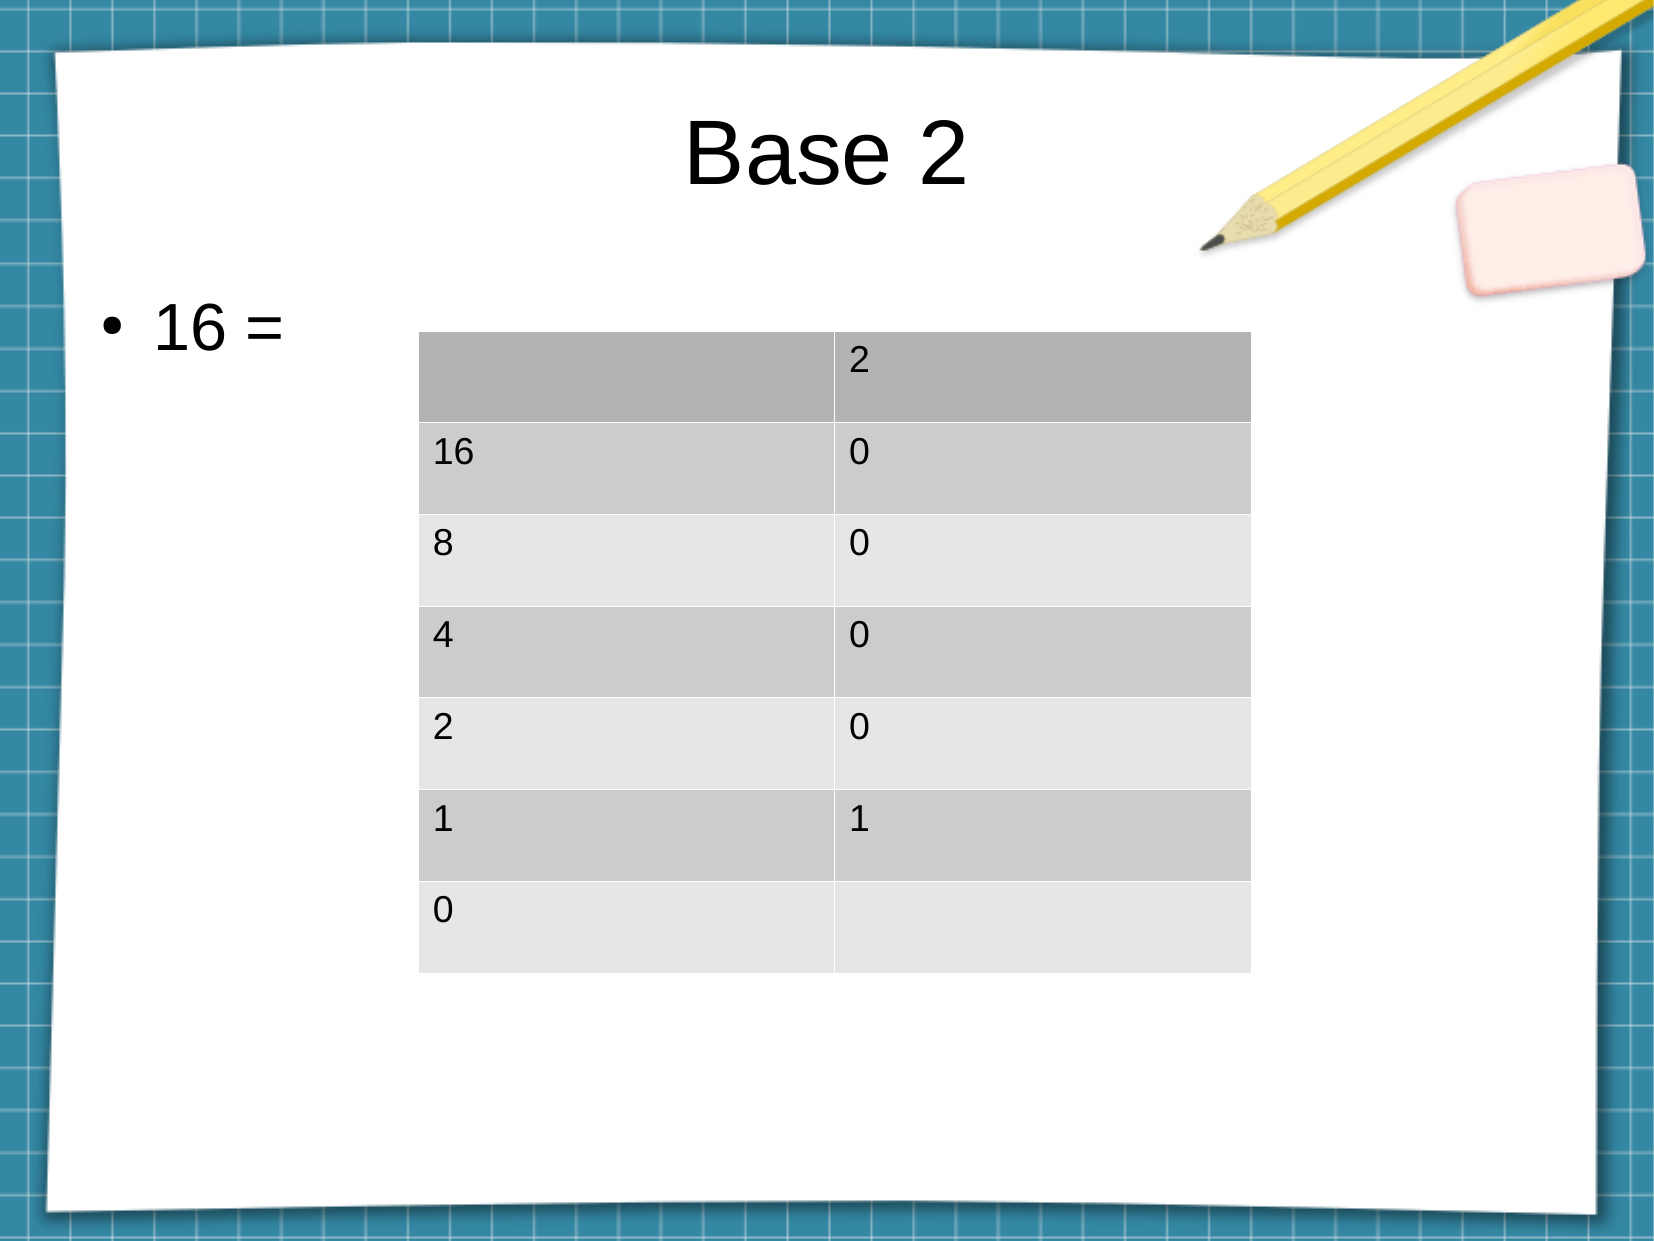

# Base 2
16 =
| | 2 |
| --- | --- |
| 16 | 0 |
| 8 | 0 |
| 4 | 0 |
| 2 | 0 |
| 1 | 1 |
| 0 | |